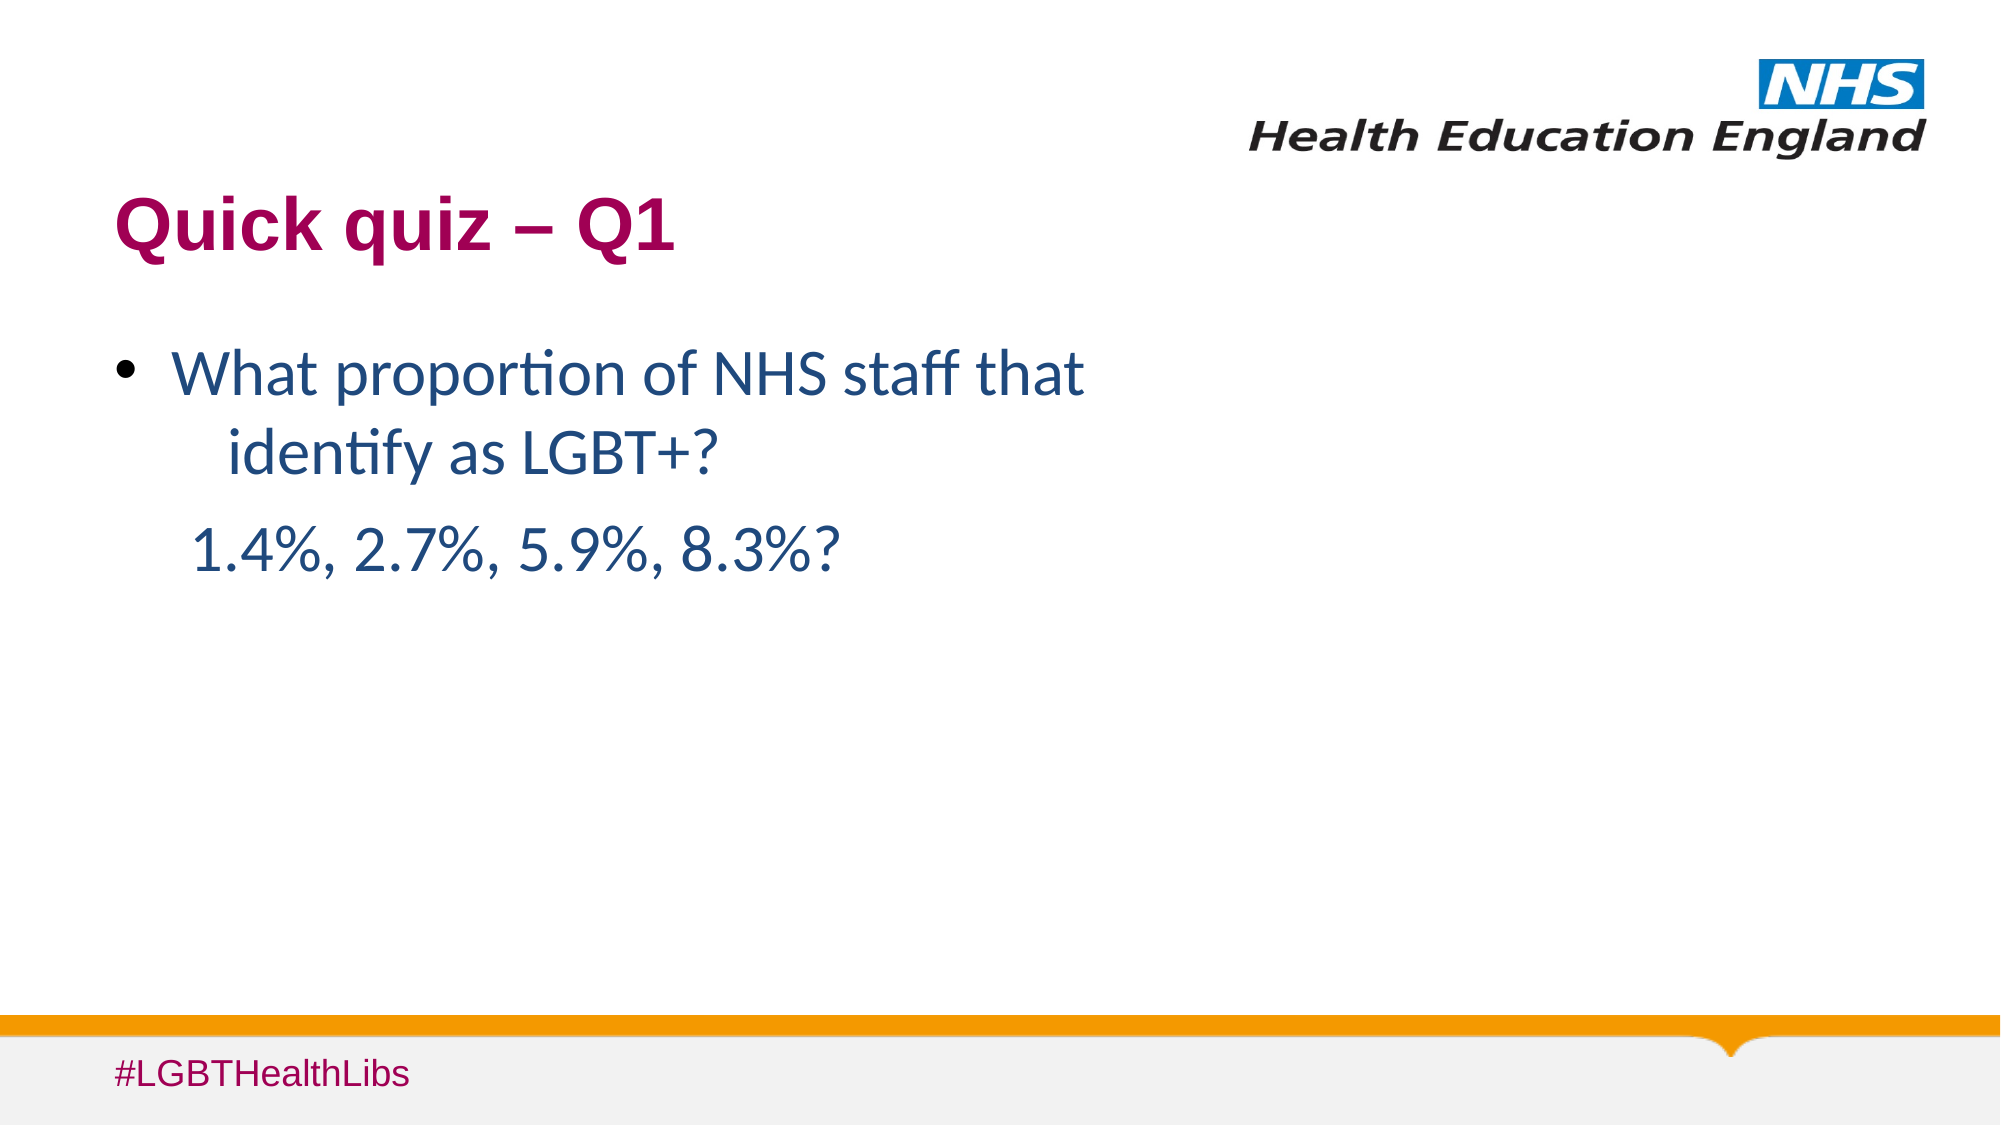

# Quick quiz – Q1
What proportion of NHS staff that identify as LGBT+?
	1.4%, 2.7%, 5.9%, 8.3%?
#LGBTHealthLibs